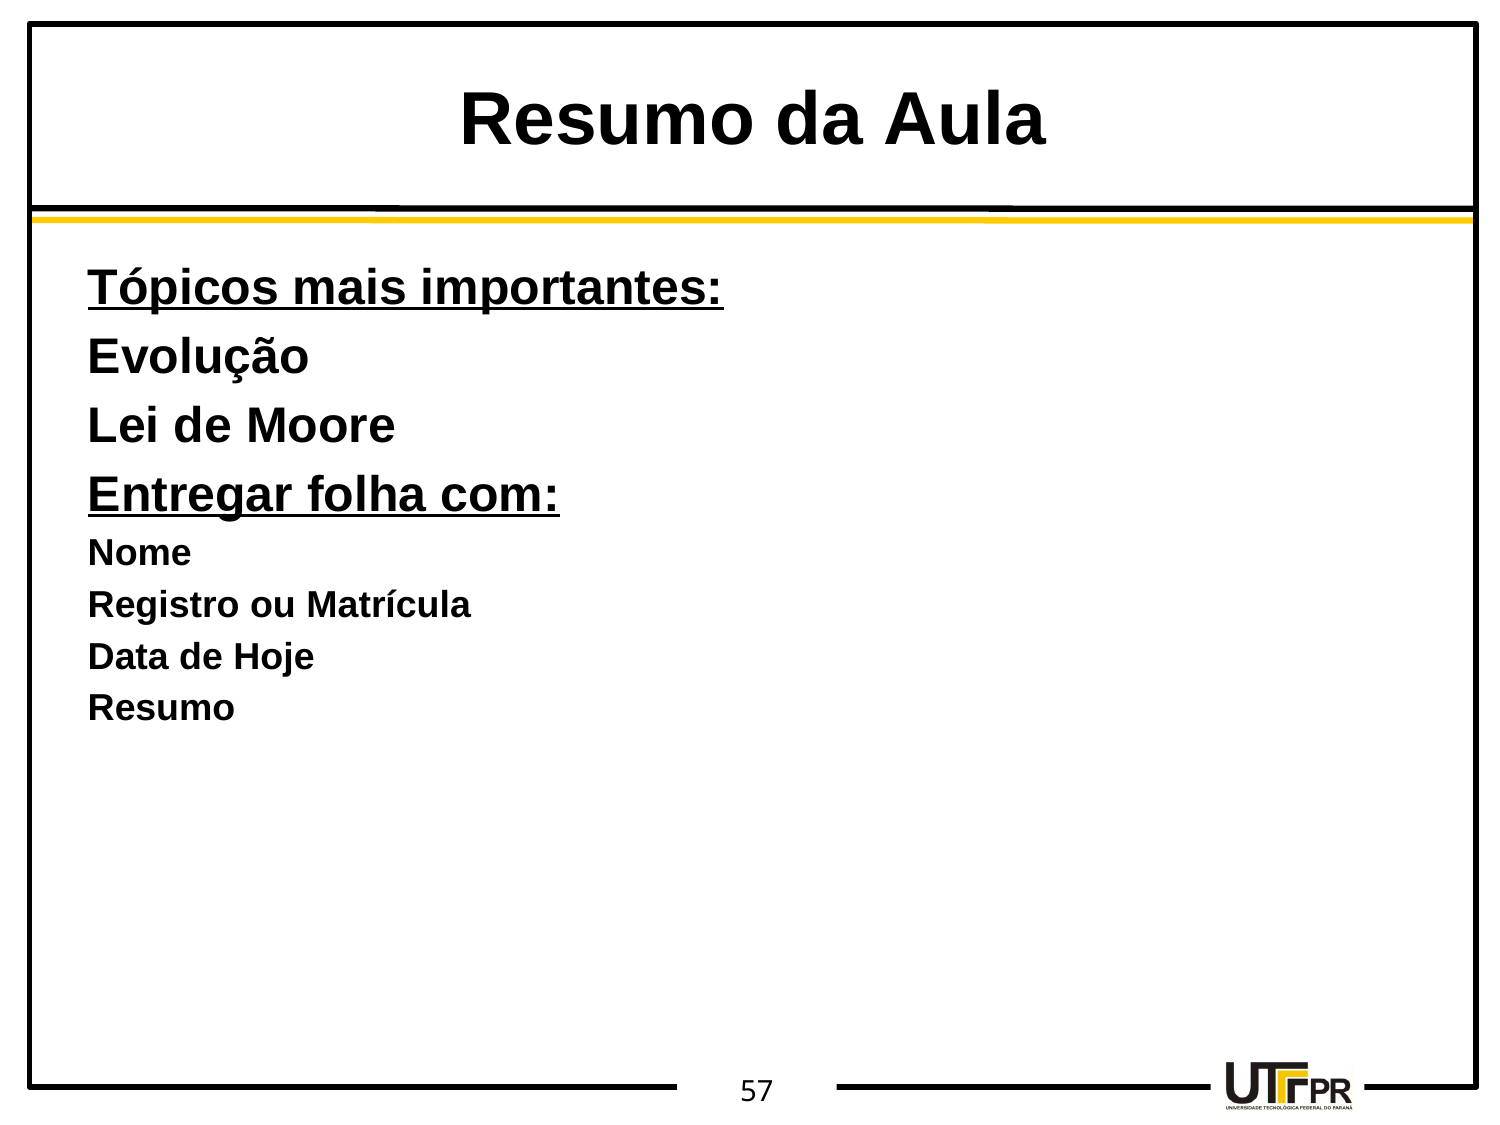

Resumo da Aula
# Tópicos mais importantes:
Evolução
Lei de Moore
Entregar folha com:
Nome
Registro ou Matrícula
Data de Hoje
Resumo